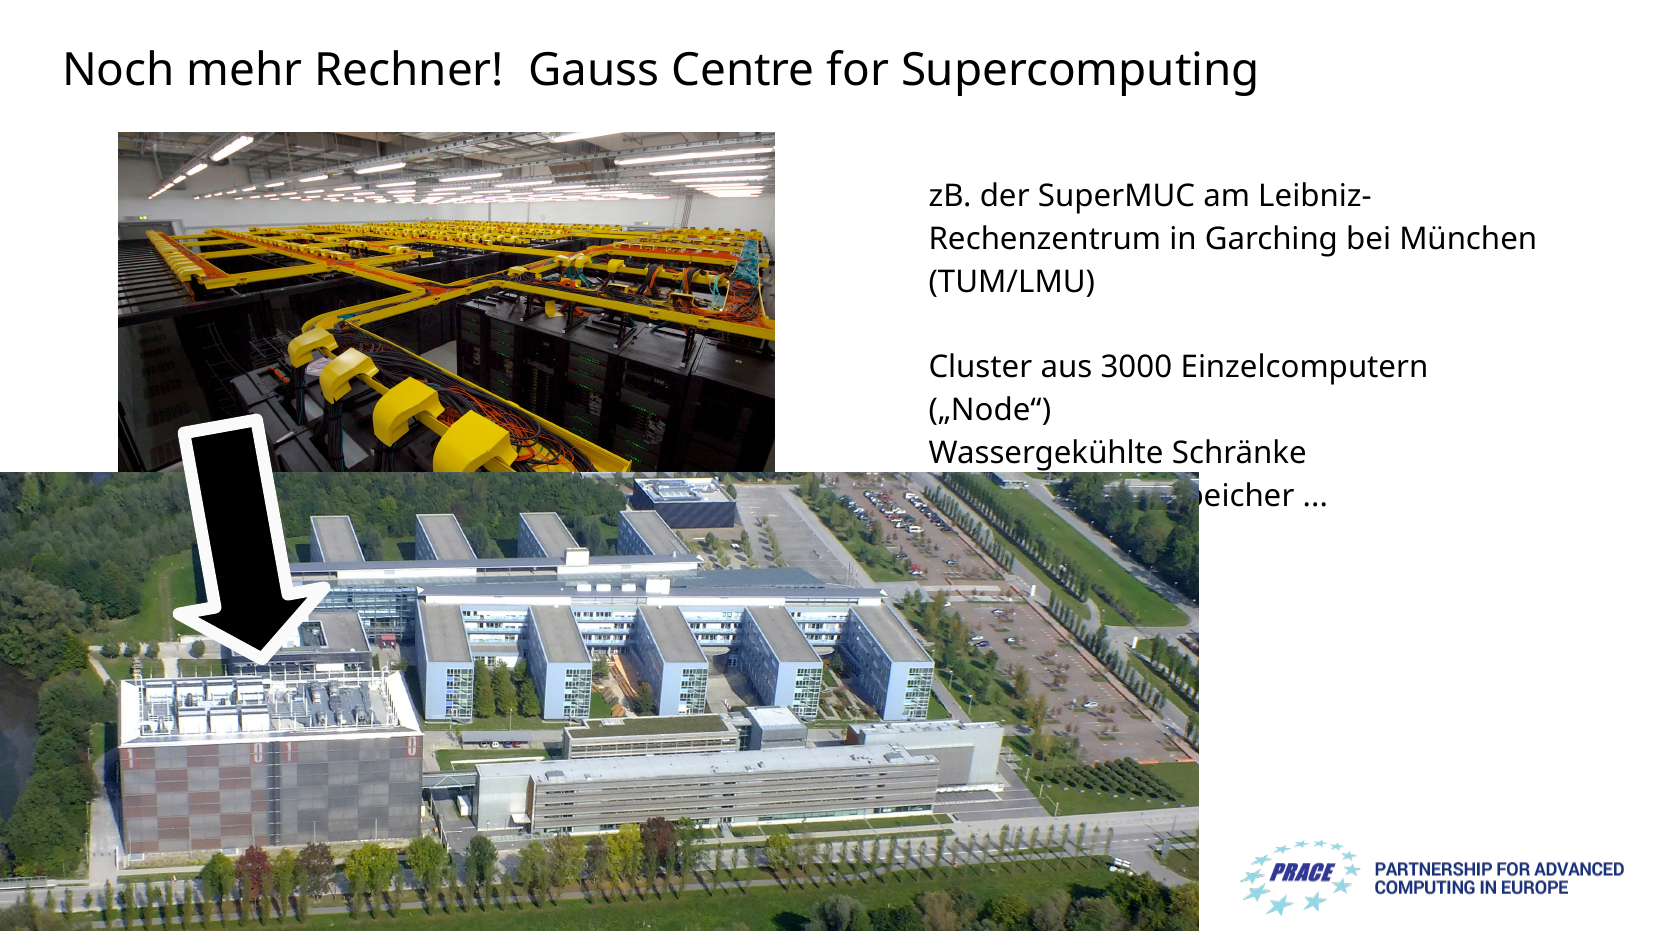

Noch mehr Rechner! Gauss Centre for Supercomputing
zB. der SuperMUC am Leibniz-Rechenzentrum in Garching bei München (TUM/LMU)
Cluster aus 3000 Einzelcomputern („Node“)
Wassergekühlte Schränke
Petabyte Arbeitsspeicher ...